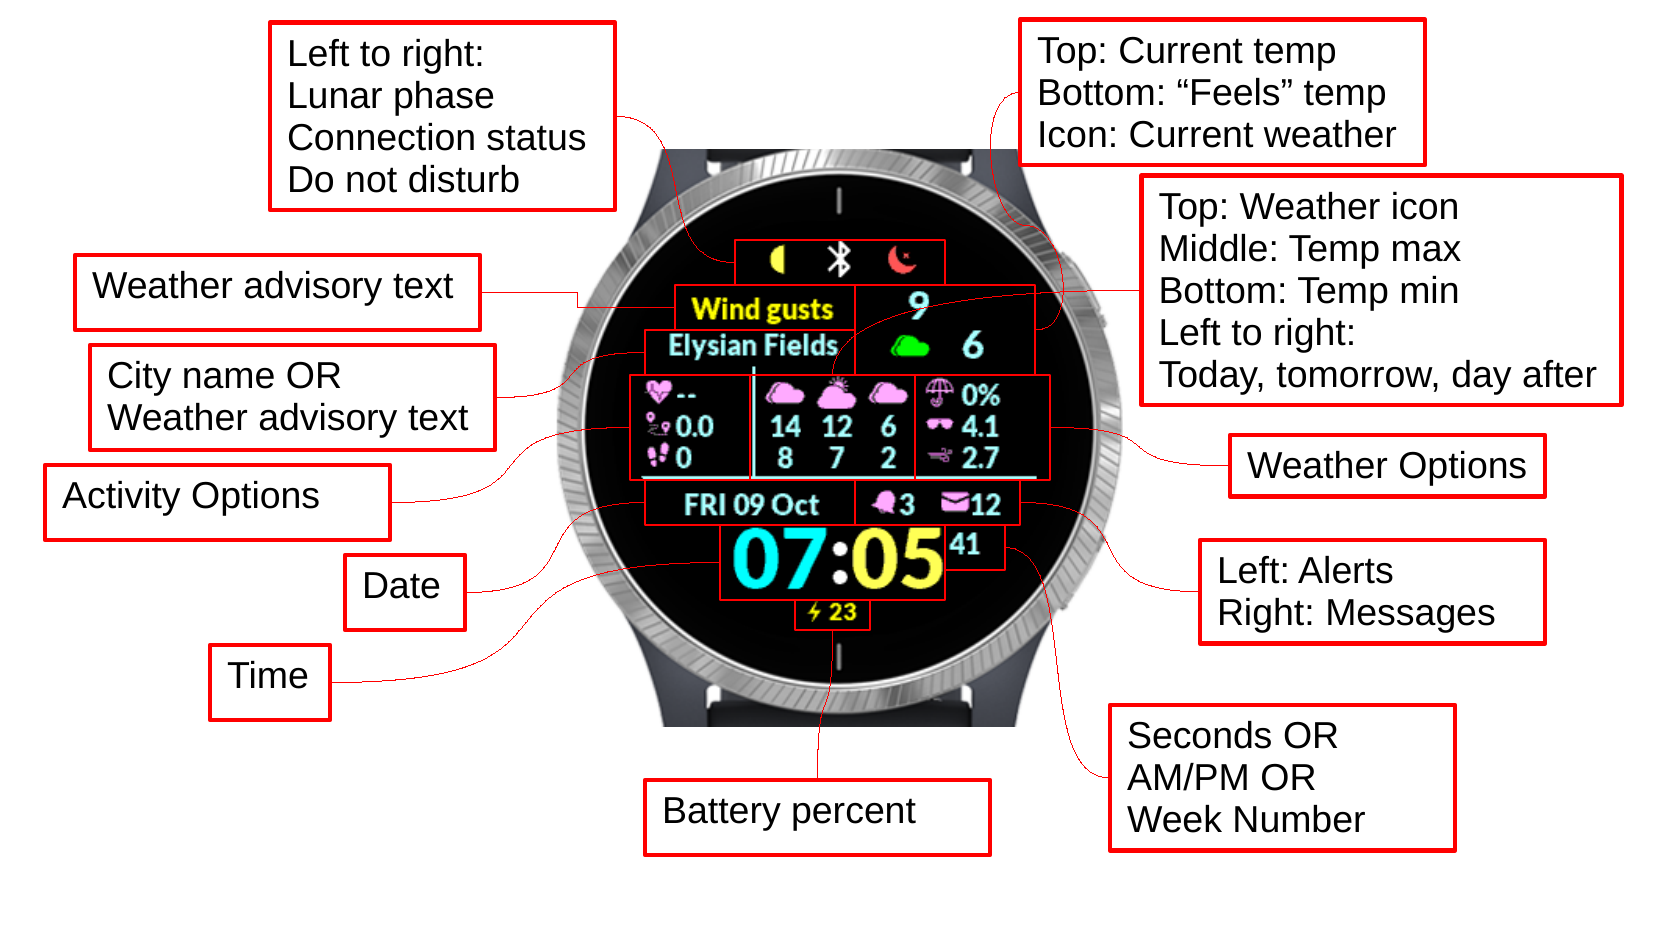

Top: Current temp
Bottom: “Feels” temp
Icon: Current weather
Left to right:
Lunar phase
Connection status
Do not disturb
Top: Weather icon
Middle: Temp max
Bottom: Temp min
Left to right:
Today, tomorrow, day after
Weather advisory text
City name OR
Weather advisory text
Weather Options
Activity Options
Left: Alerts
Right: Messages
Date
Time
Seconds OR
AM/PM OR
Week Number
Battery percent